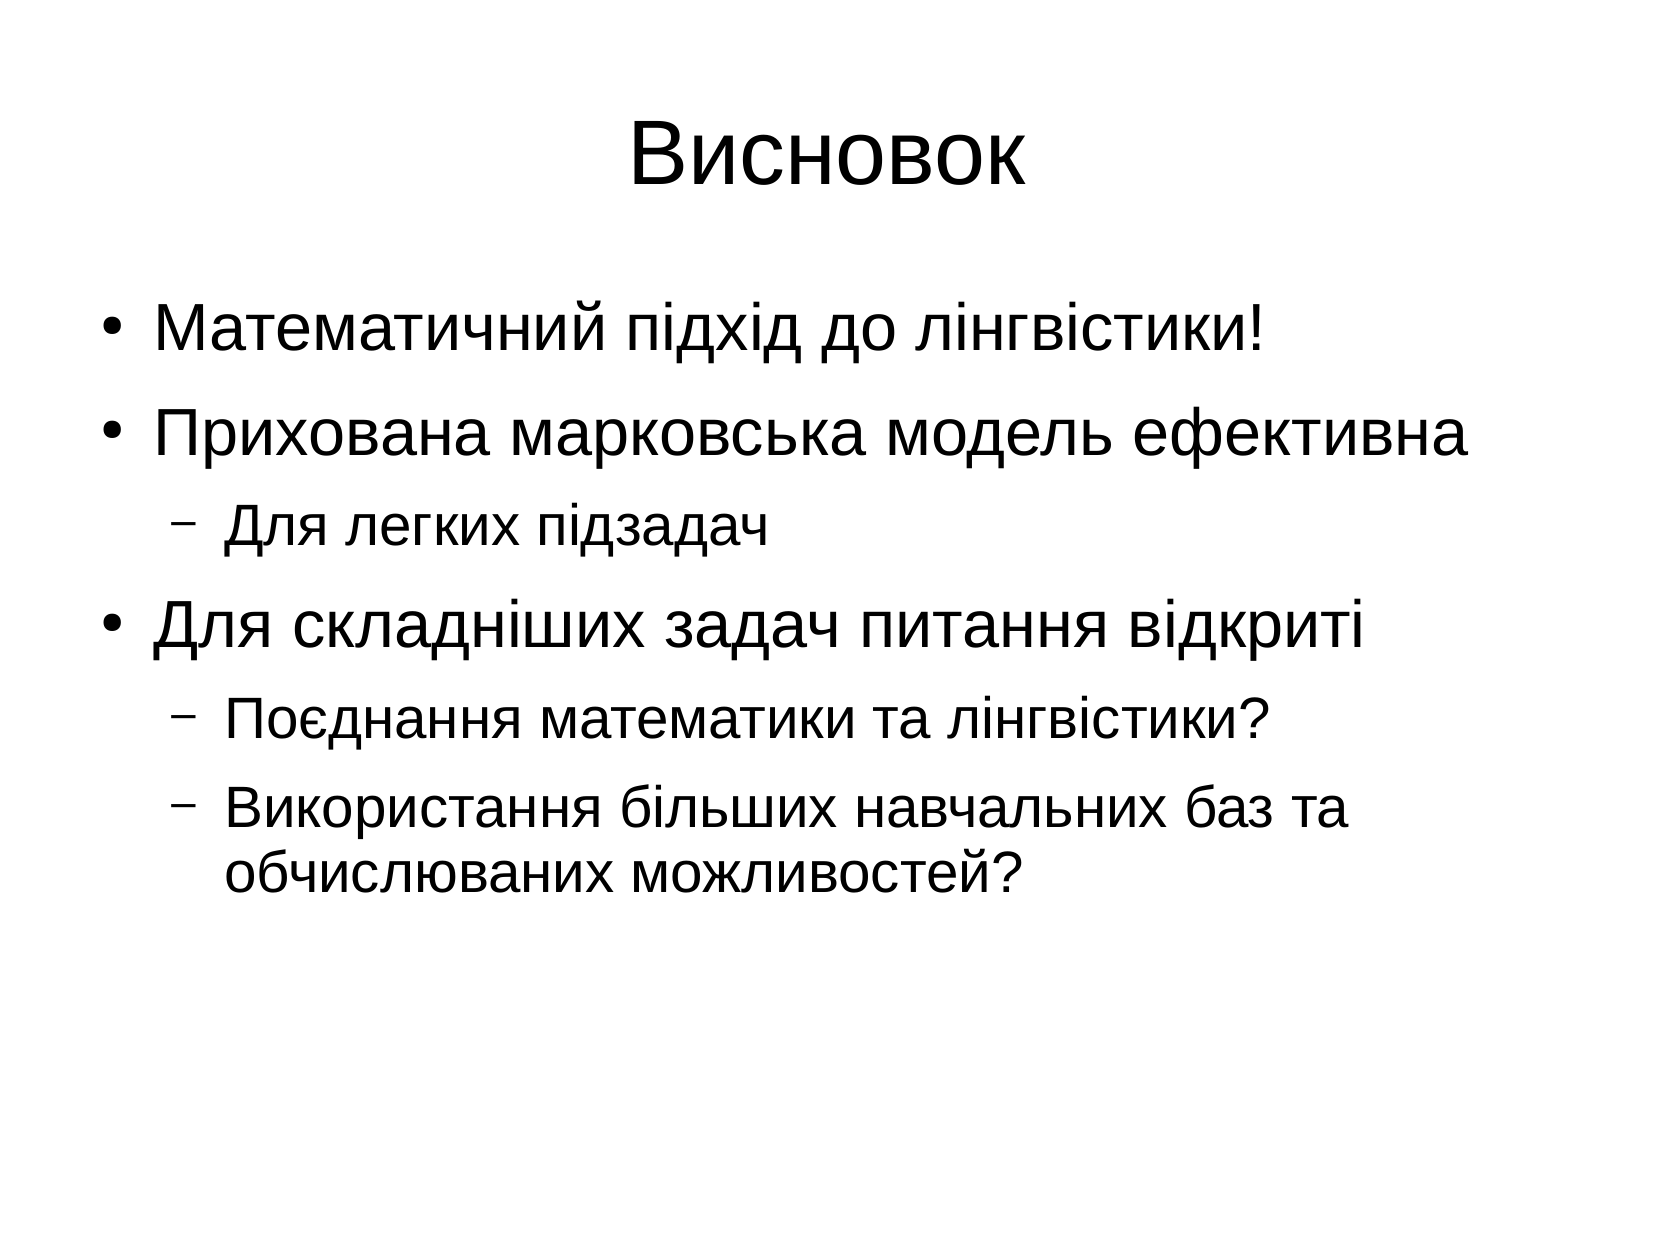

# Висновок
Математичний підхід до лінгвістики!
Прихована марковська модель ефективна
Для легких підзадач
Для складніших задач питання відкриті
Поєднання математики та лінгвістики?
Використання більших навчальних баз та обчислюваних можливостей?